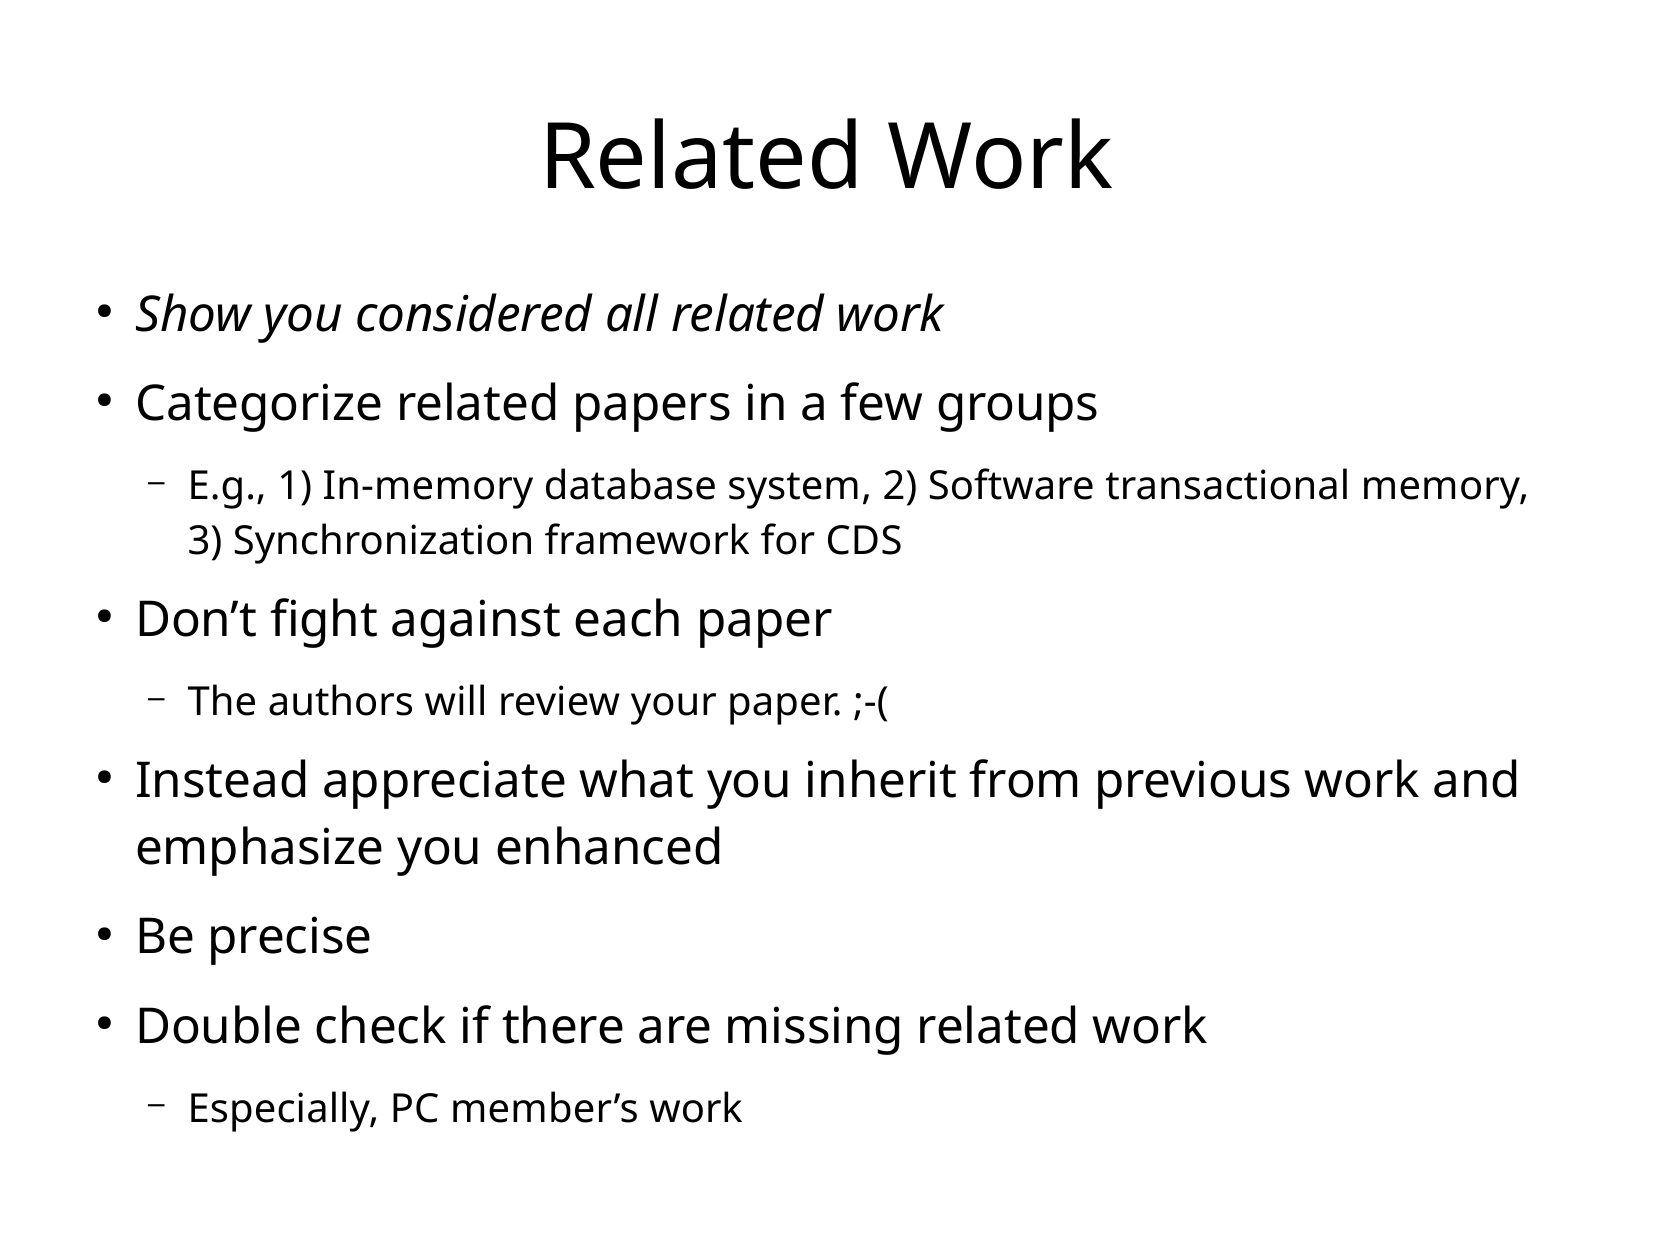

# Related Work
Show you considered all related work
Categorize related papers in a few groups
E.g., 1) In-memory database system, 2) Software transactional memory, 3) Synchronization framework for CDS
Don’t fight against each paper
The authors will review your paper. ;-(
Instead appreciate what you inherit from previous work and emphasize you enhanced
Be precise
Double check if there are missing related work
Especially, PC member’s work